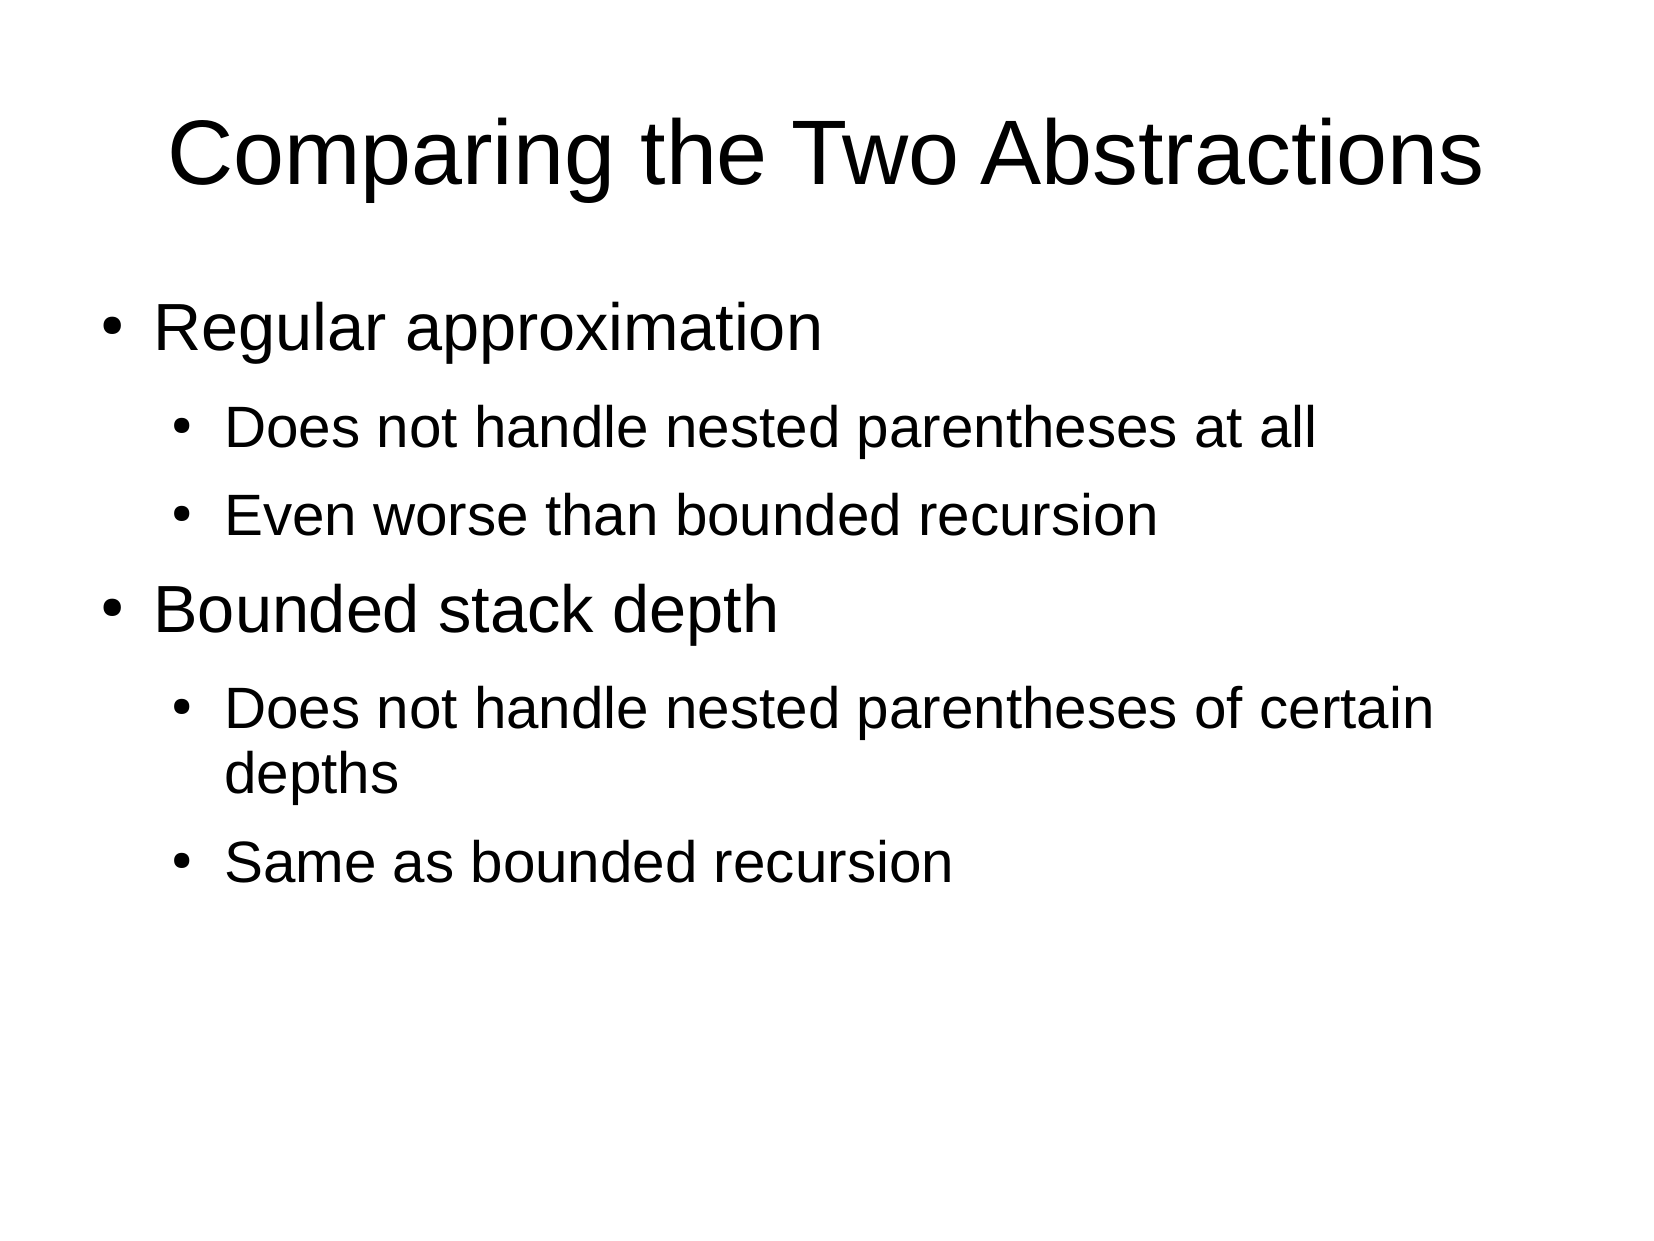

# Comparing the Two Abstractions
Regular approximation
Does not handle nested parentheses at all
Even worse than bounded recursion
Bounded stack depth
Does not handle nested parentheses of certain depths
Same as bounded recursion